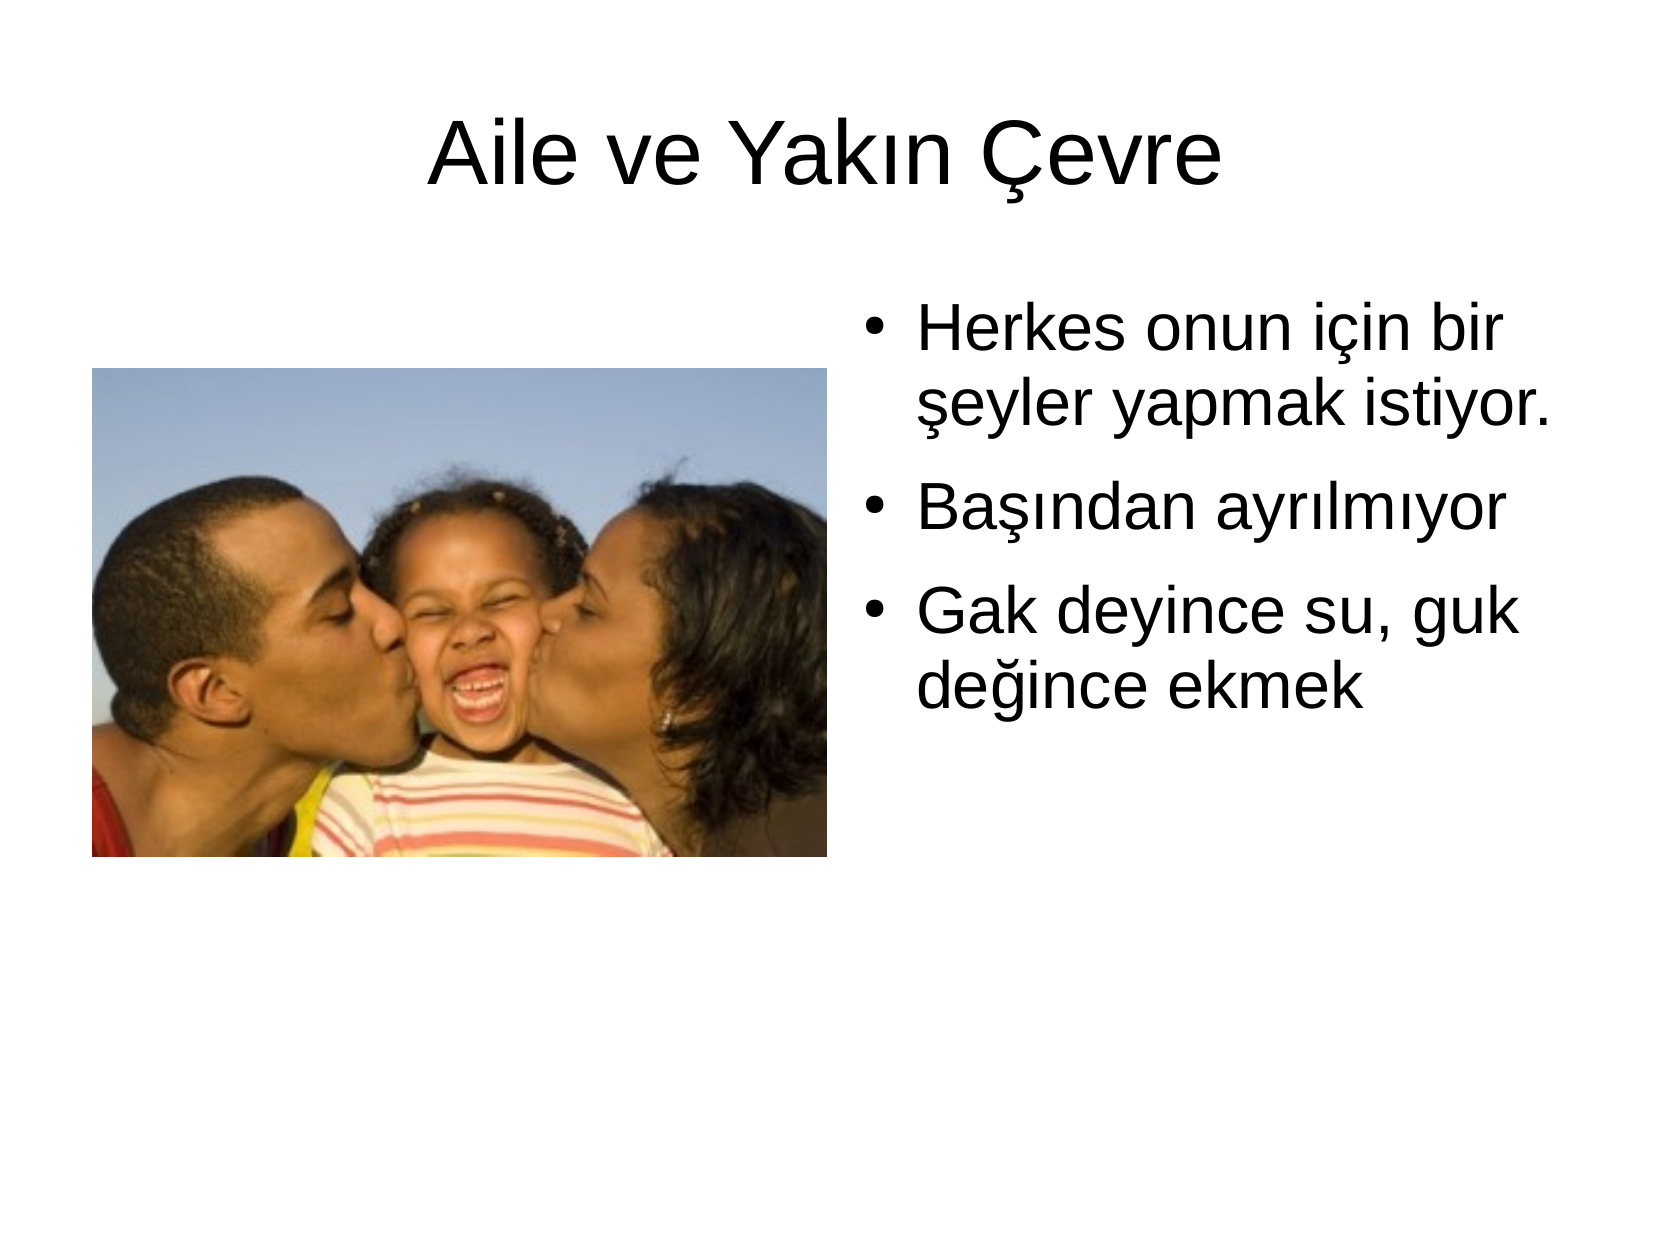

# Aile ve Yakın Çevre
Herkes onun için bir şeyler yapmak istiyor.
Başından ayrılmıyor
Gak deyince su, guk değince ekmek